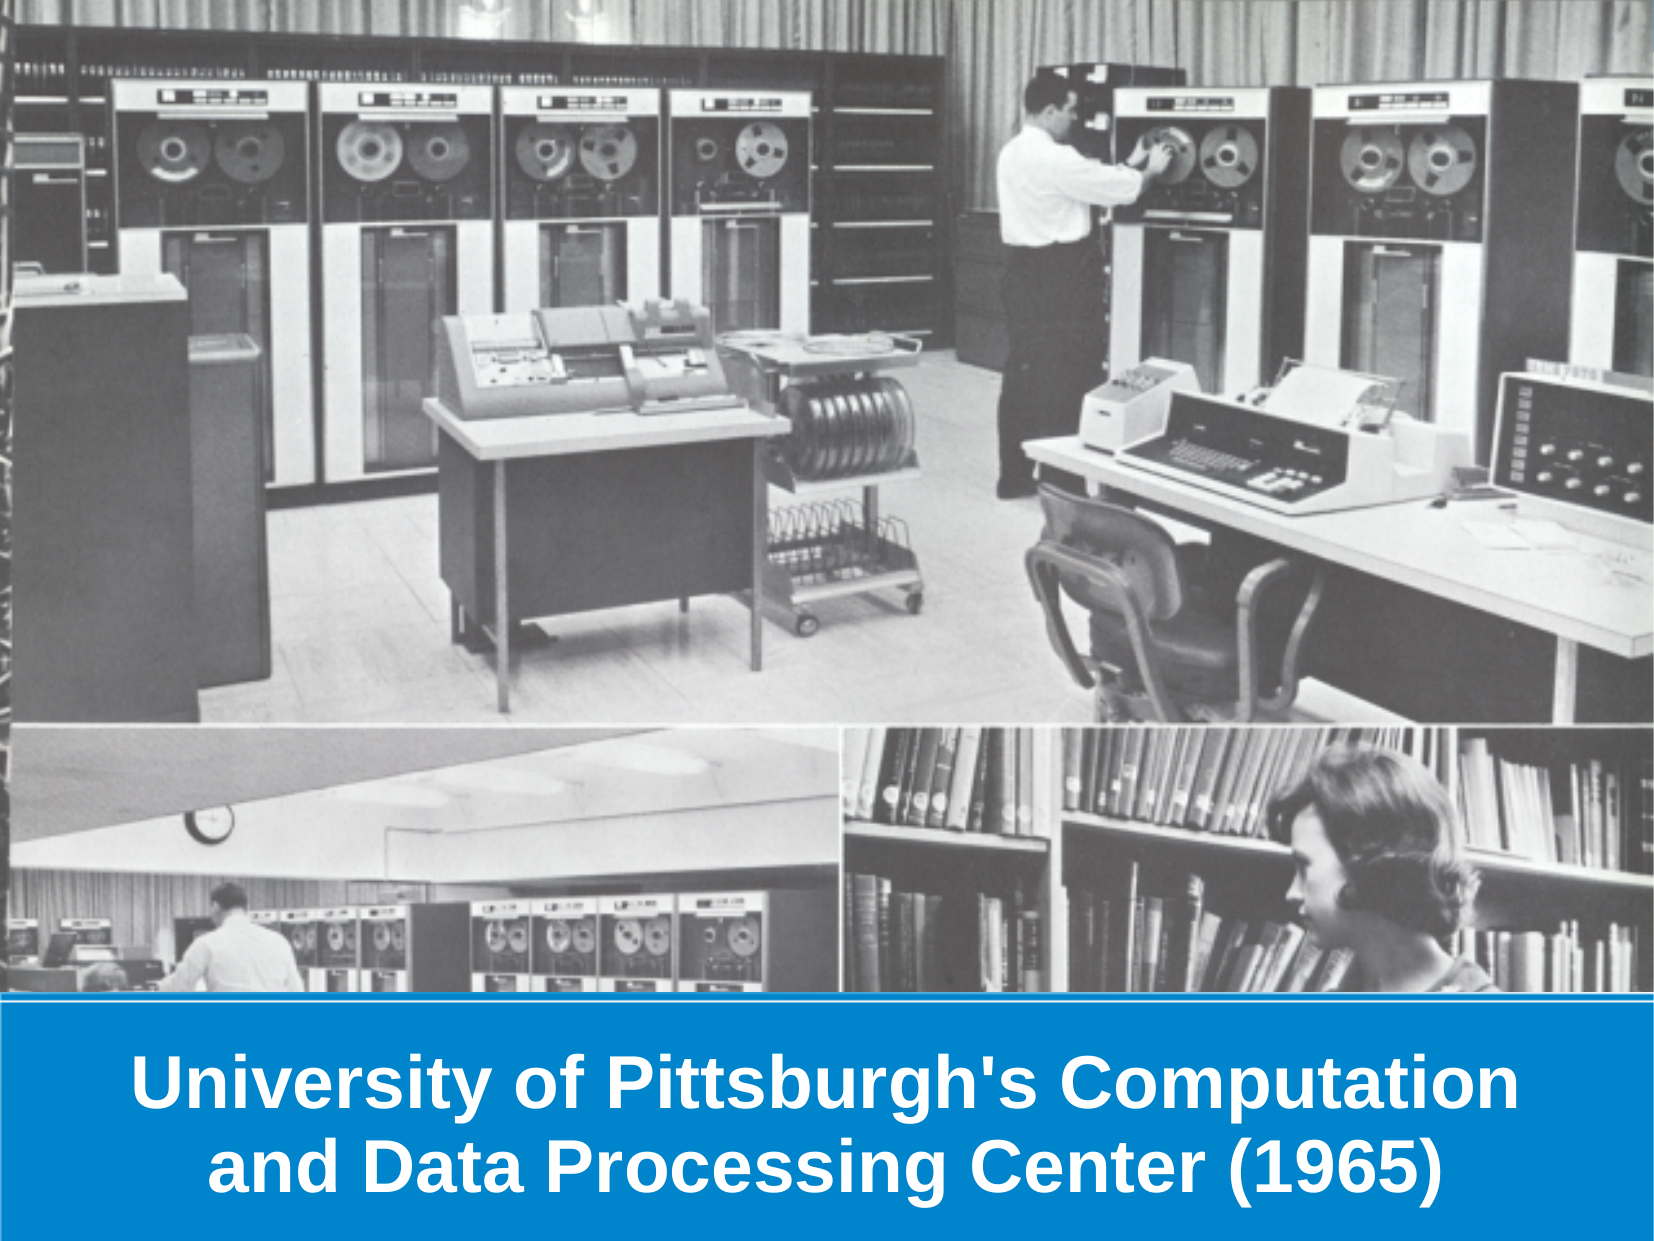

# University of Pittsburgh's Computation and Data Processing Center (1965)